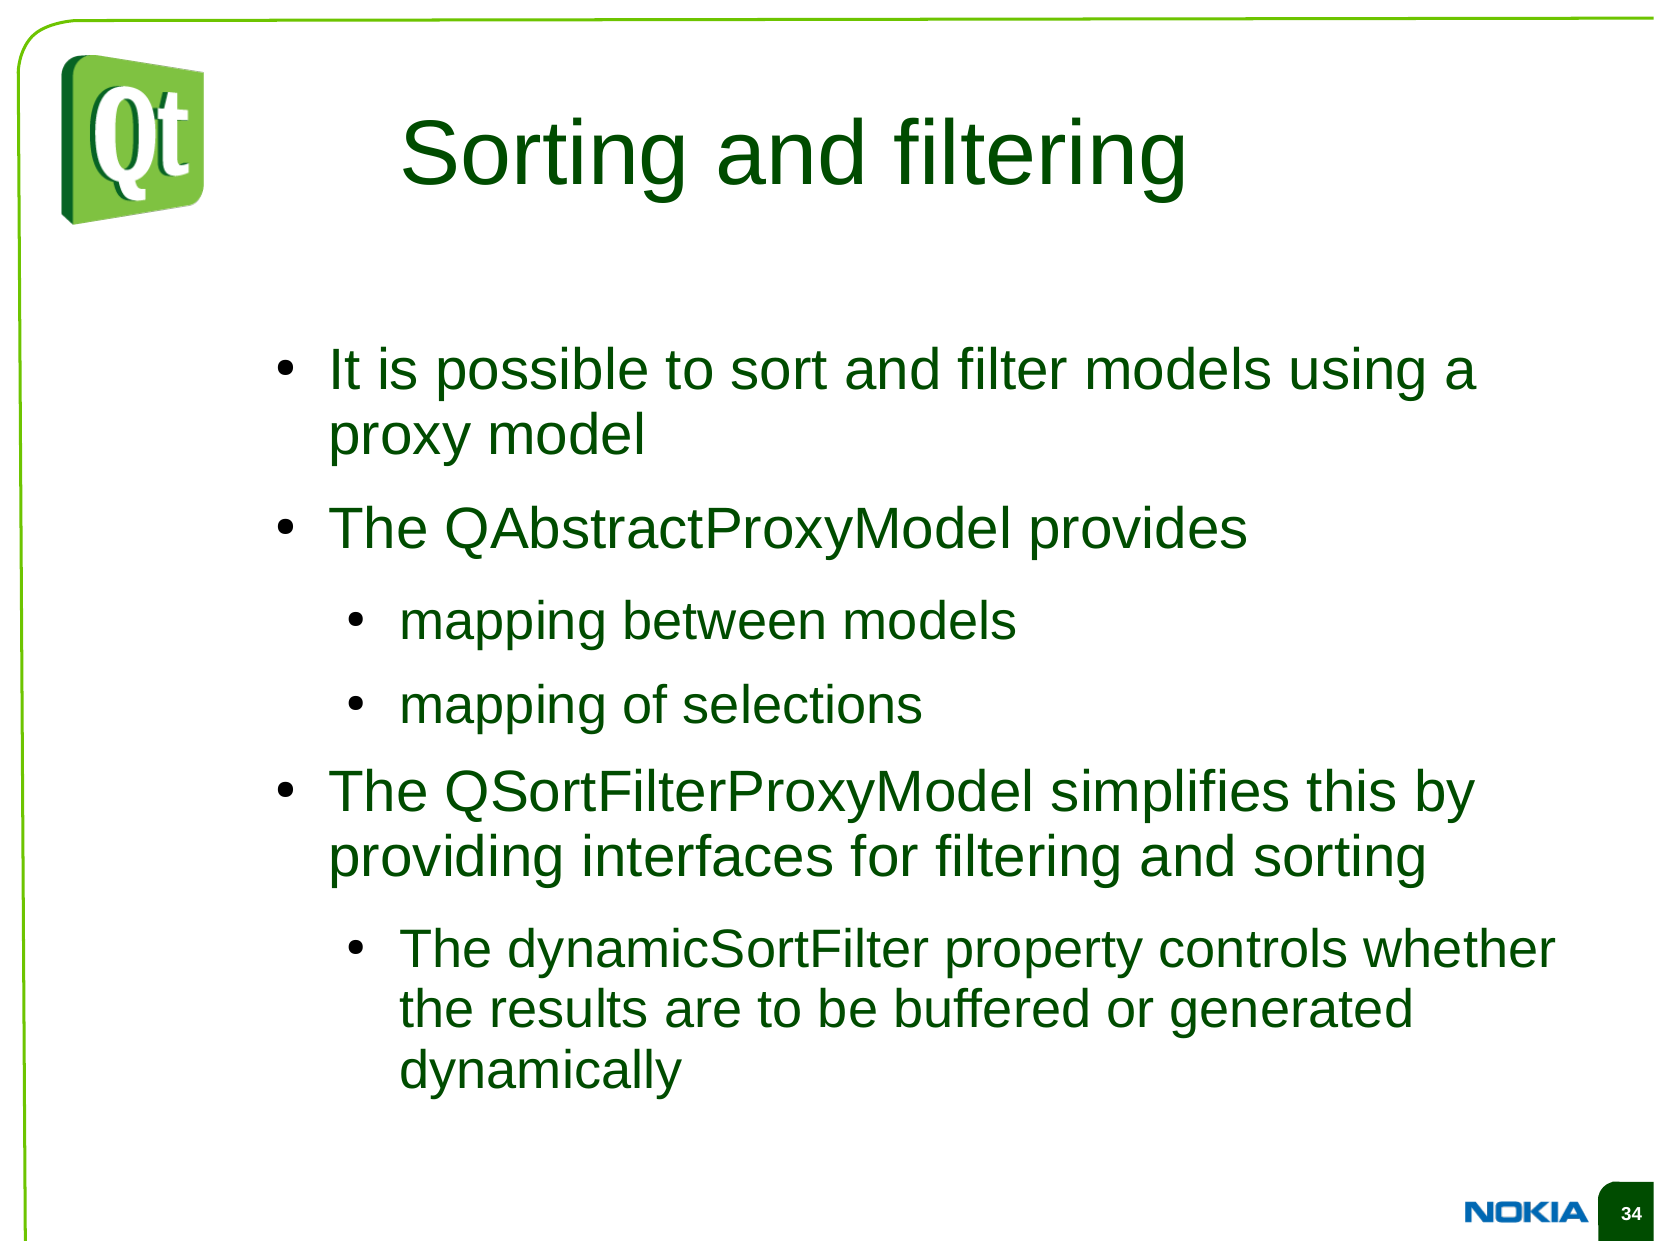

# Sorting and filtering
It is possible to sort and filter models using a proxy model
The QAbstractProxyModel provides
mapping between models
mapping of selections
The QSortFilterProxyModel simplifies this by providing interfaces for filtering and sorting
The dynamicSortFilter property controls whether the results are to be buffered or generated dynamically